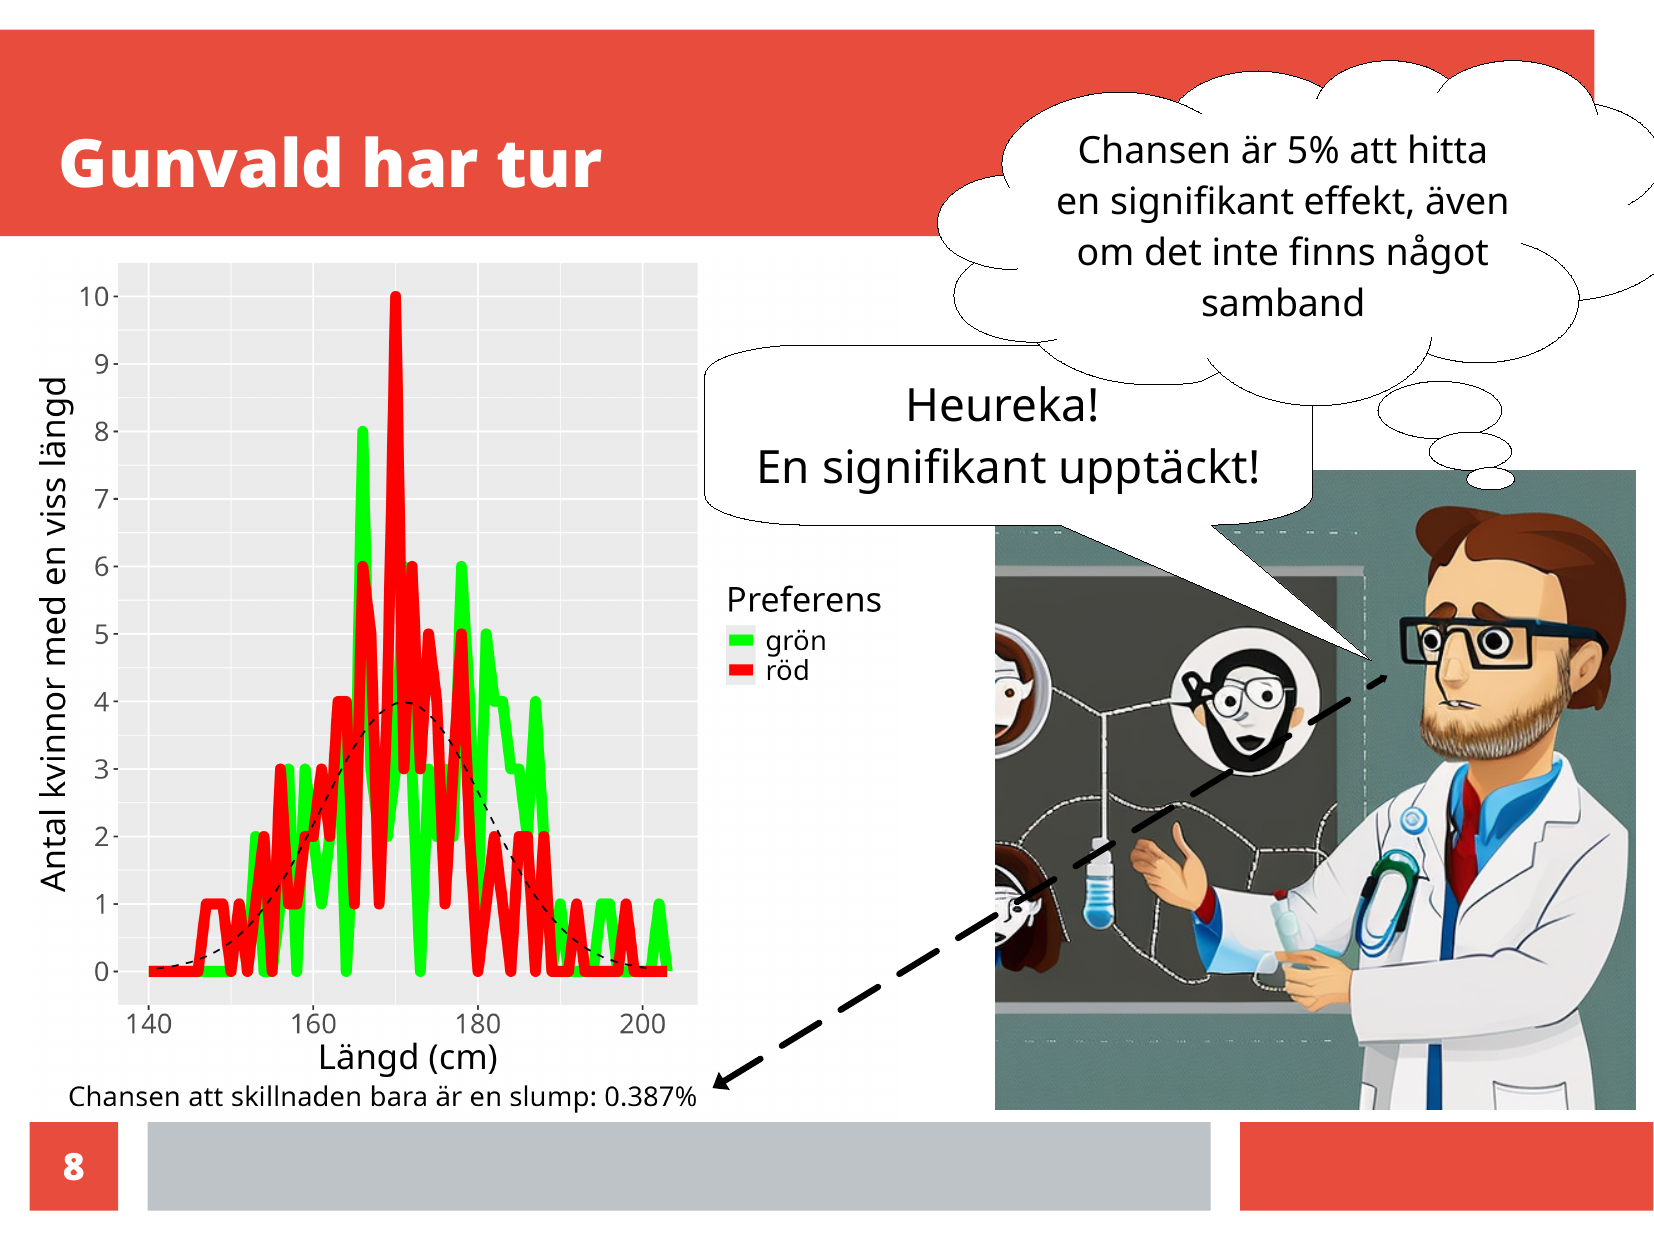

# Gunvald har tur
Chansen är 5% att hitta en signifikant effekt, även om det inte finns något samband
Heureka!
En signifikant upptäckt!
8